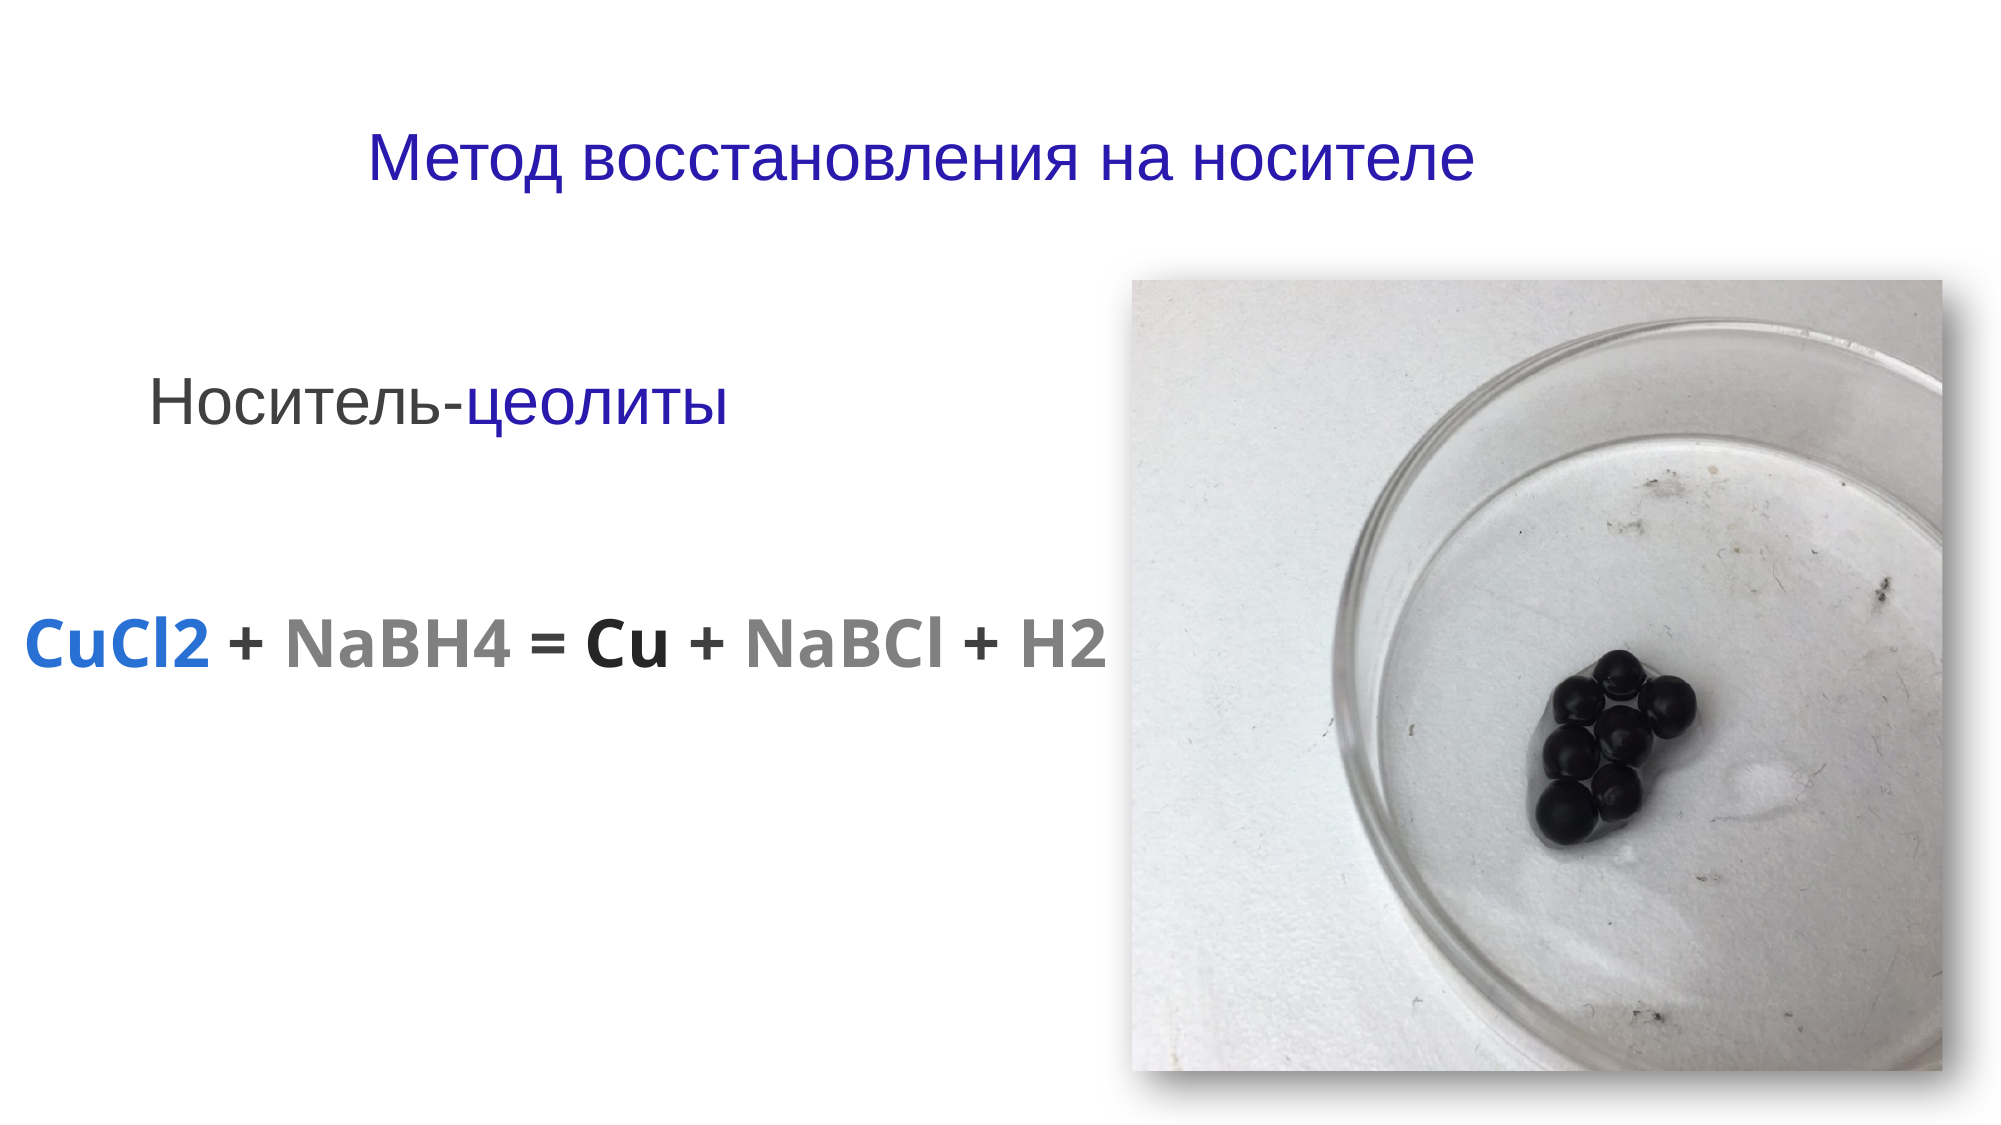

Метод восстановления на носителе
Носитель-цеолиты
CuCl2 + NaBH4 = Cu + NaBCl + H2